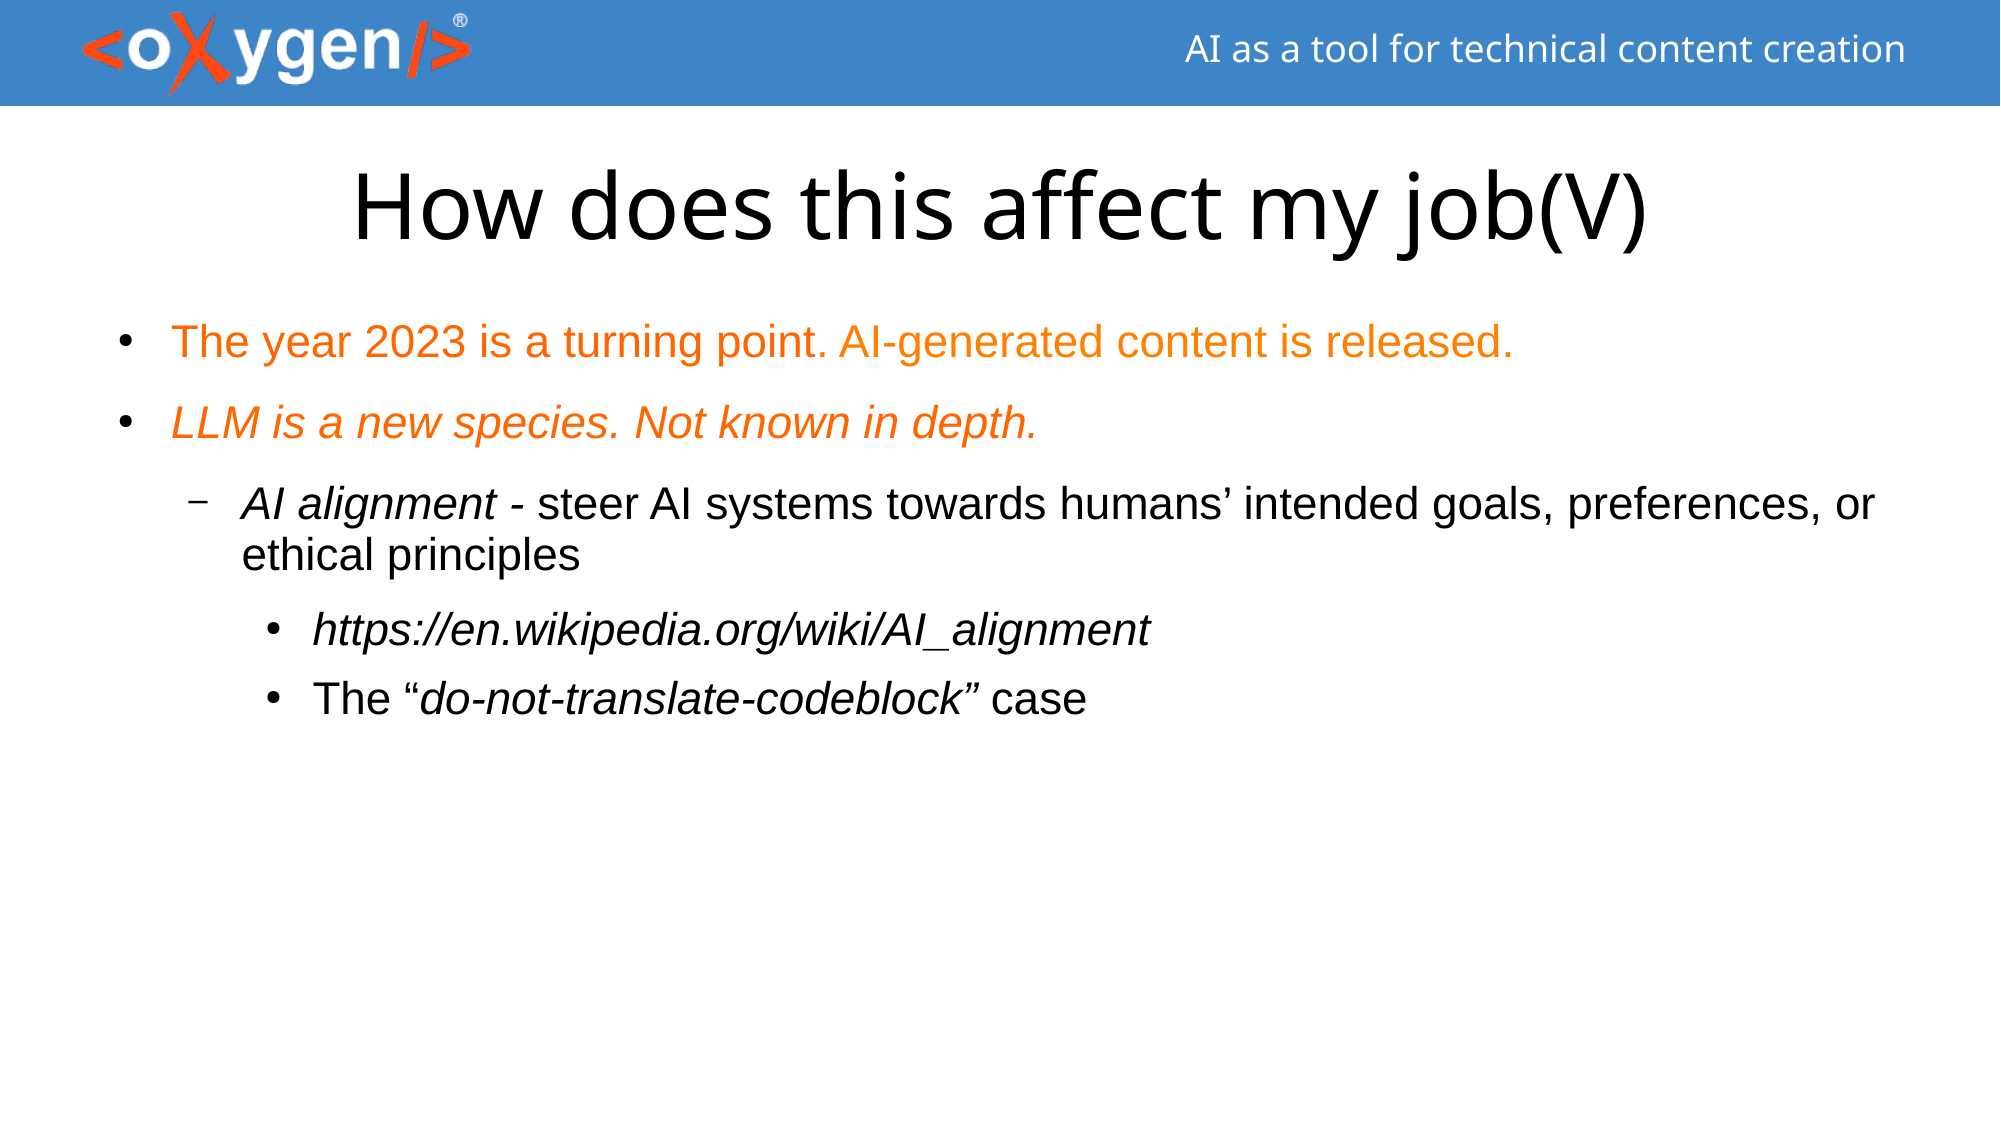

How does this affect my job(V)
# The year 2023 is a turning point. AI-generated content is released.
LLM is a new species. Not known in depth.
AI alignment - steer AI systems towards humans’ intended goals, preferences, or ethical principles
https://en.wikipedia.org/wiki/AI_alignment
The “do-not-translate-codeblock” case